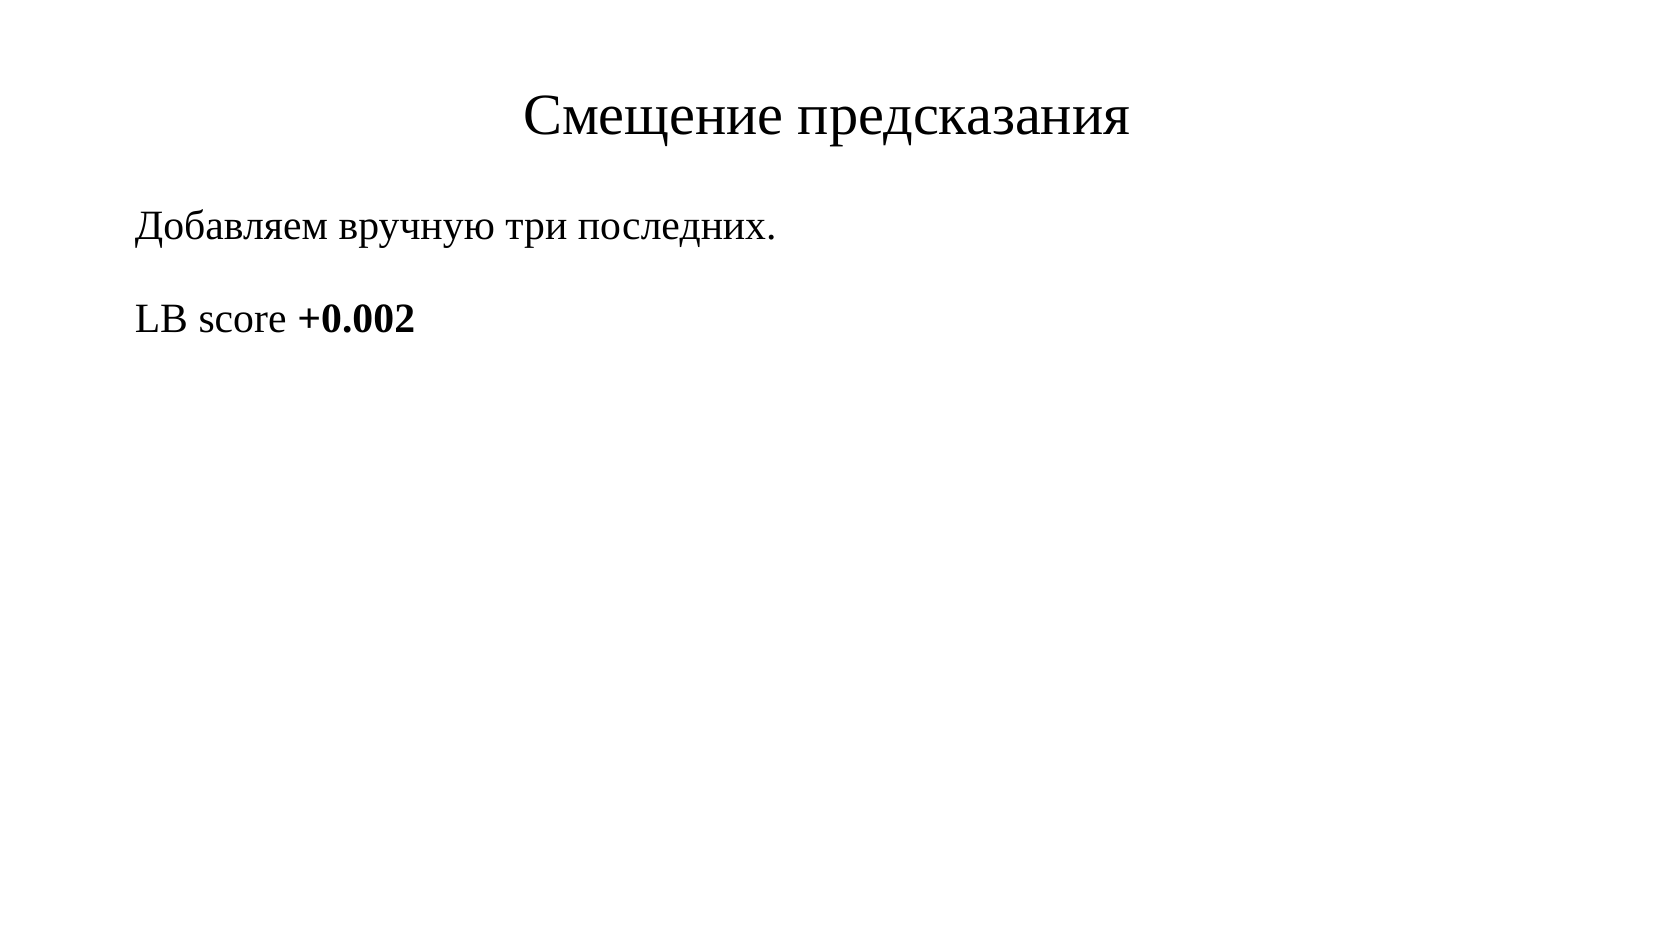

Смещение предсказания
Добавляем вручную три последних.
LB score +0.002